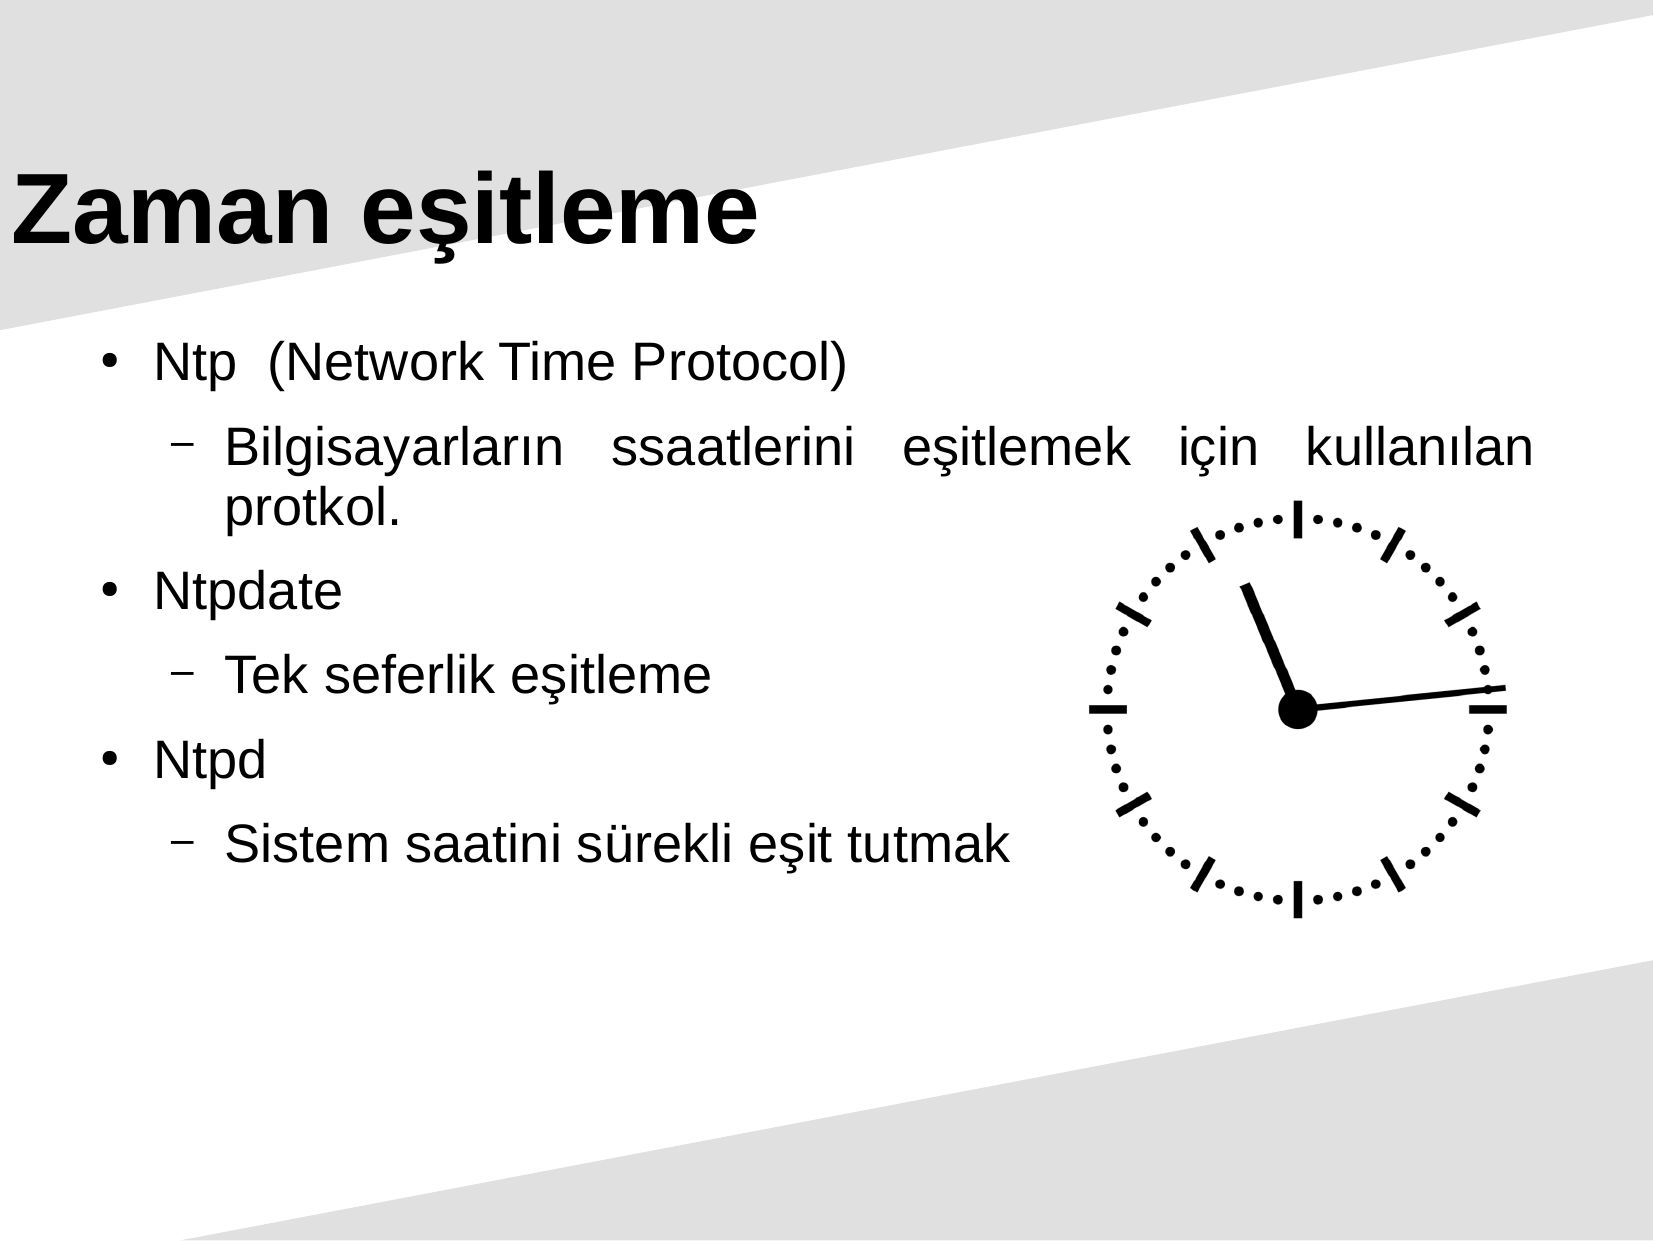

# Zaman eşitleme
Ntp (Network Time Protocol)
Bilgisayarların ssaatlerini eşitlemek için kullanılan protkol.
Ntpdate
Tek seferlik eşitleme
Ntpd
Sistem saatini sürekli eşit tutmak